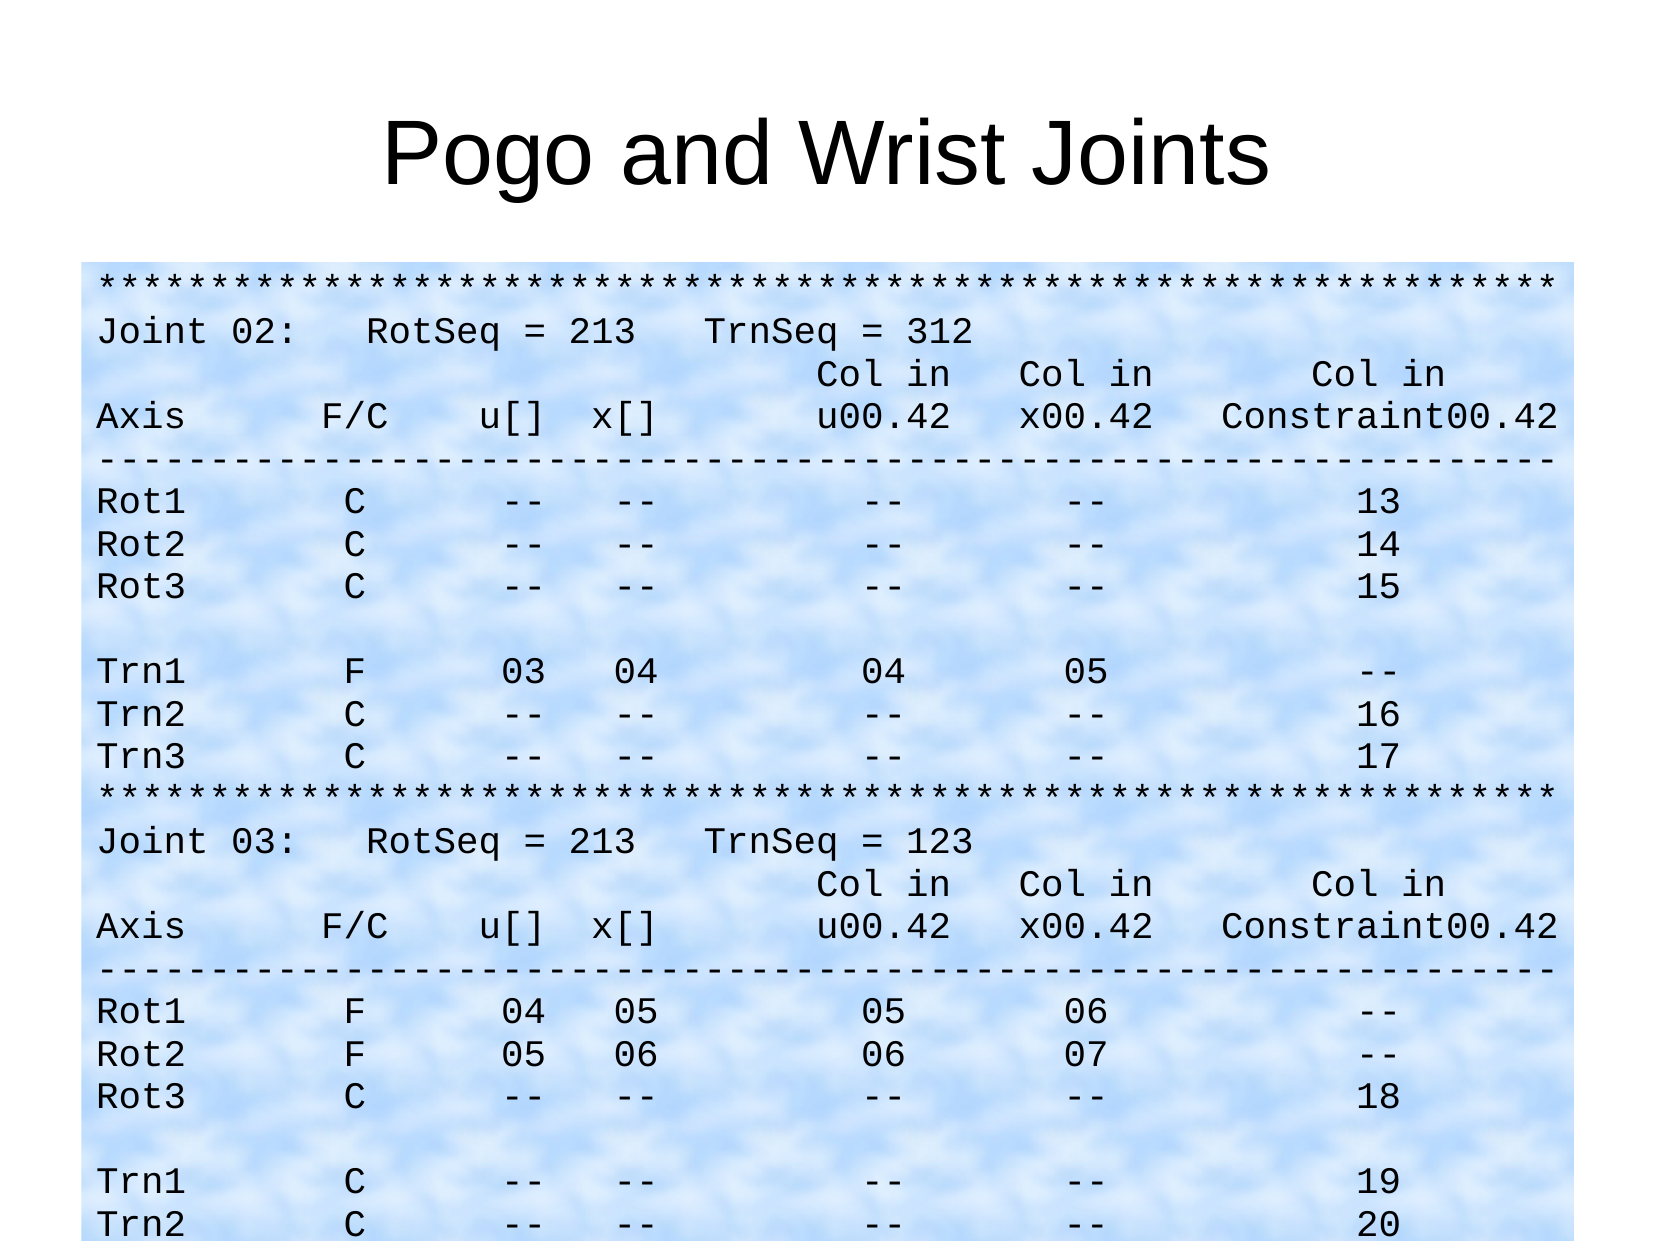

# Pogo and Wrist Joints
*****************************************************************
Joint 02: RotSeq = 213 TrnSeq = 312
 Col in Col in Col in
Axis F/C u[] x[] u00.42 x00.42 Constraint00.42
-----------------------------------------------------------------
Rot1 C -- -- -- -- 13
Rot2 C -- -- -- -- 14
Rot3 C -- -- -- -- 15
Trn1 F 03 04 04 05 --
Trn2 C -- -- -- -- 16
Trn3 C -- -- -- -- 17
*****************************************************************
Joint 03: RotSeq = 213 TrnSeq = 123
 Col in Col in Col in
Axis F/C u[] x[] u00.42 x00.42 Constraint00.42
-----------------------------------------------------------------
Rot1 F 04 05 05 06 --
Rot2 F 05 06 06 07 --
Rot3 C -- -- -- -- 18
Trn1 C -- -- -- -- 19
Trn2 C -- -- -- -- 20
Trn3 C -- -- -- -- 21